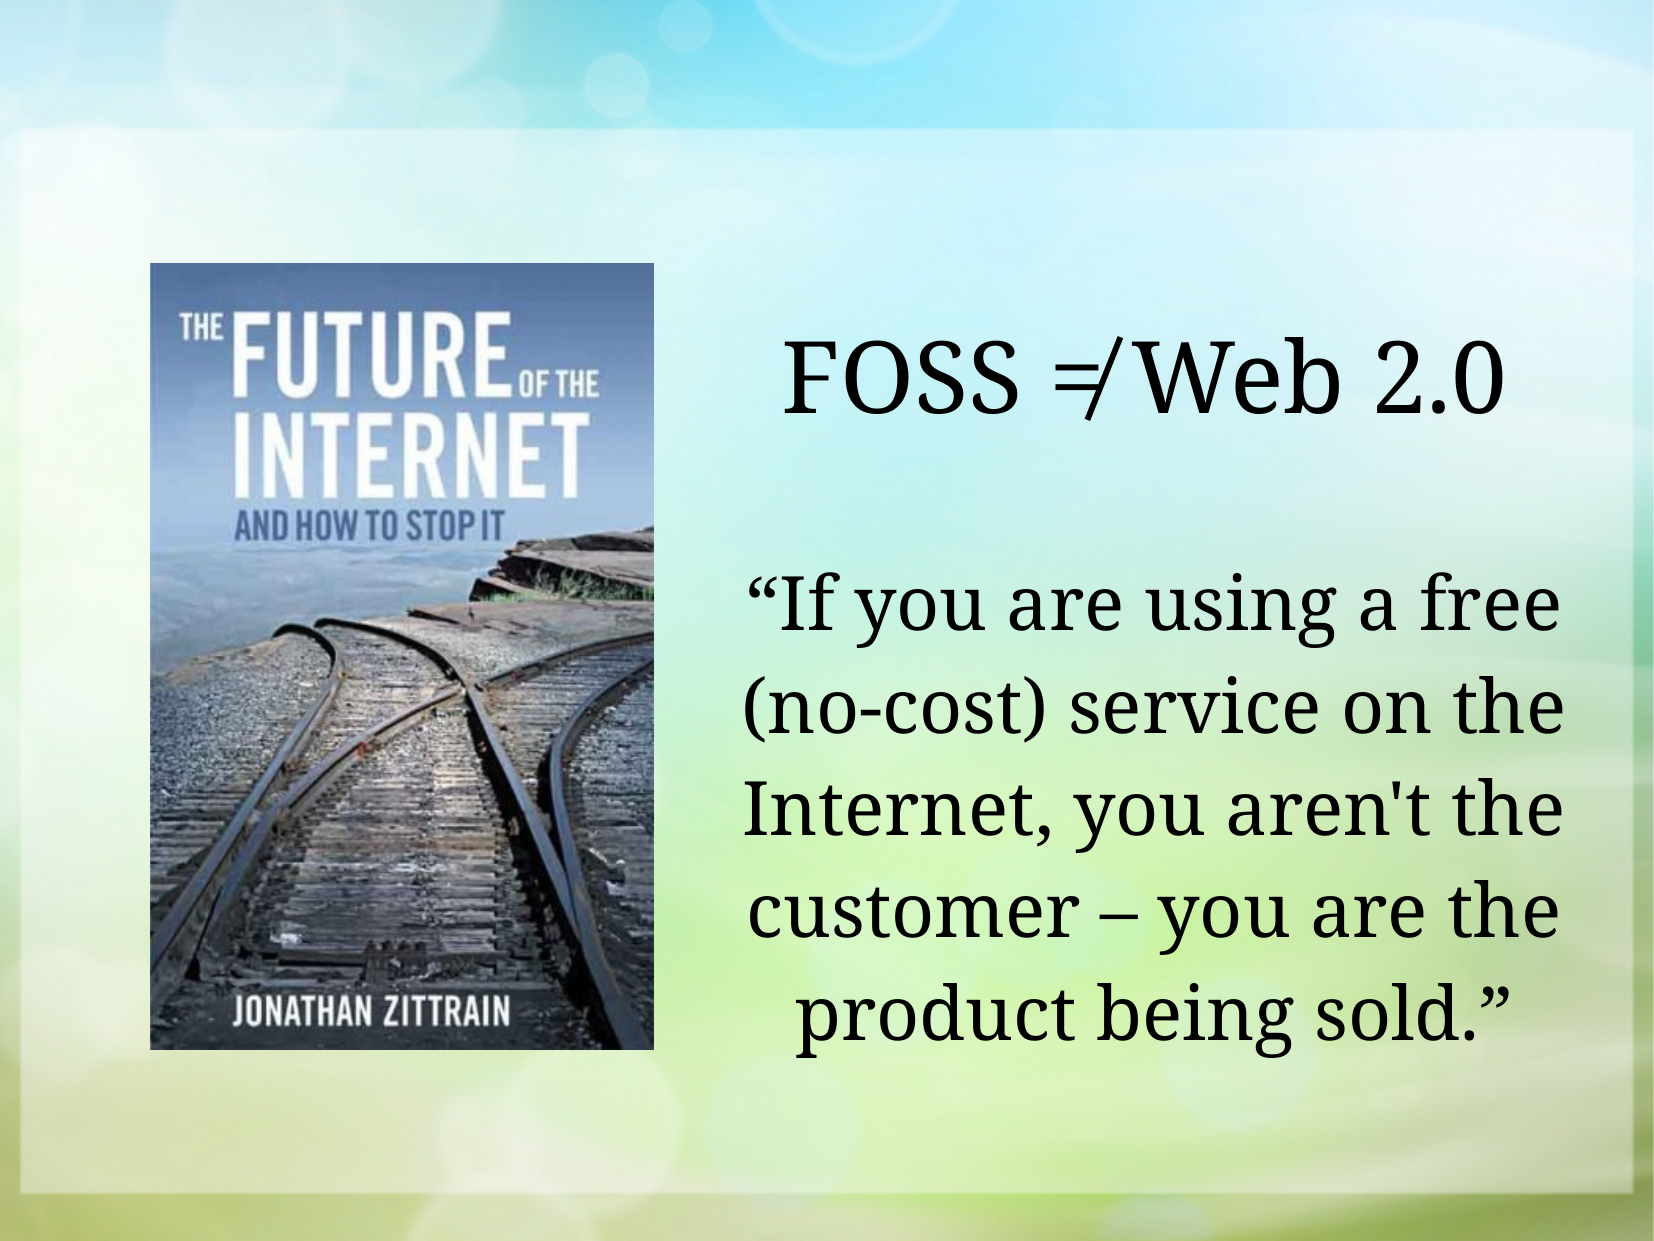

# FOSS ≠ Web 2.0
“If you are using a free (no-cost) service on the Internet, you aren't the customer – you are the product being sold.”